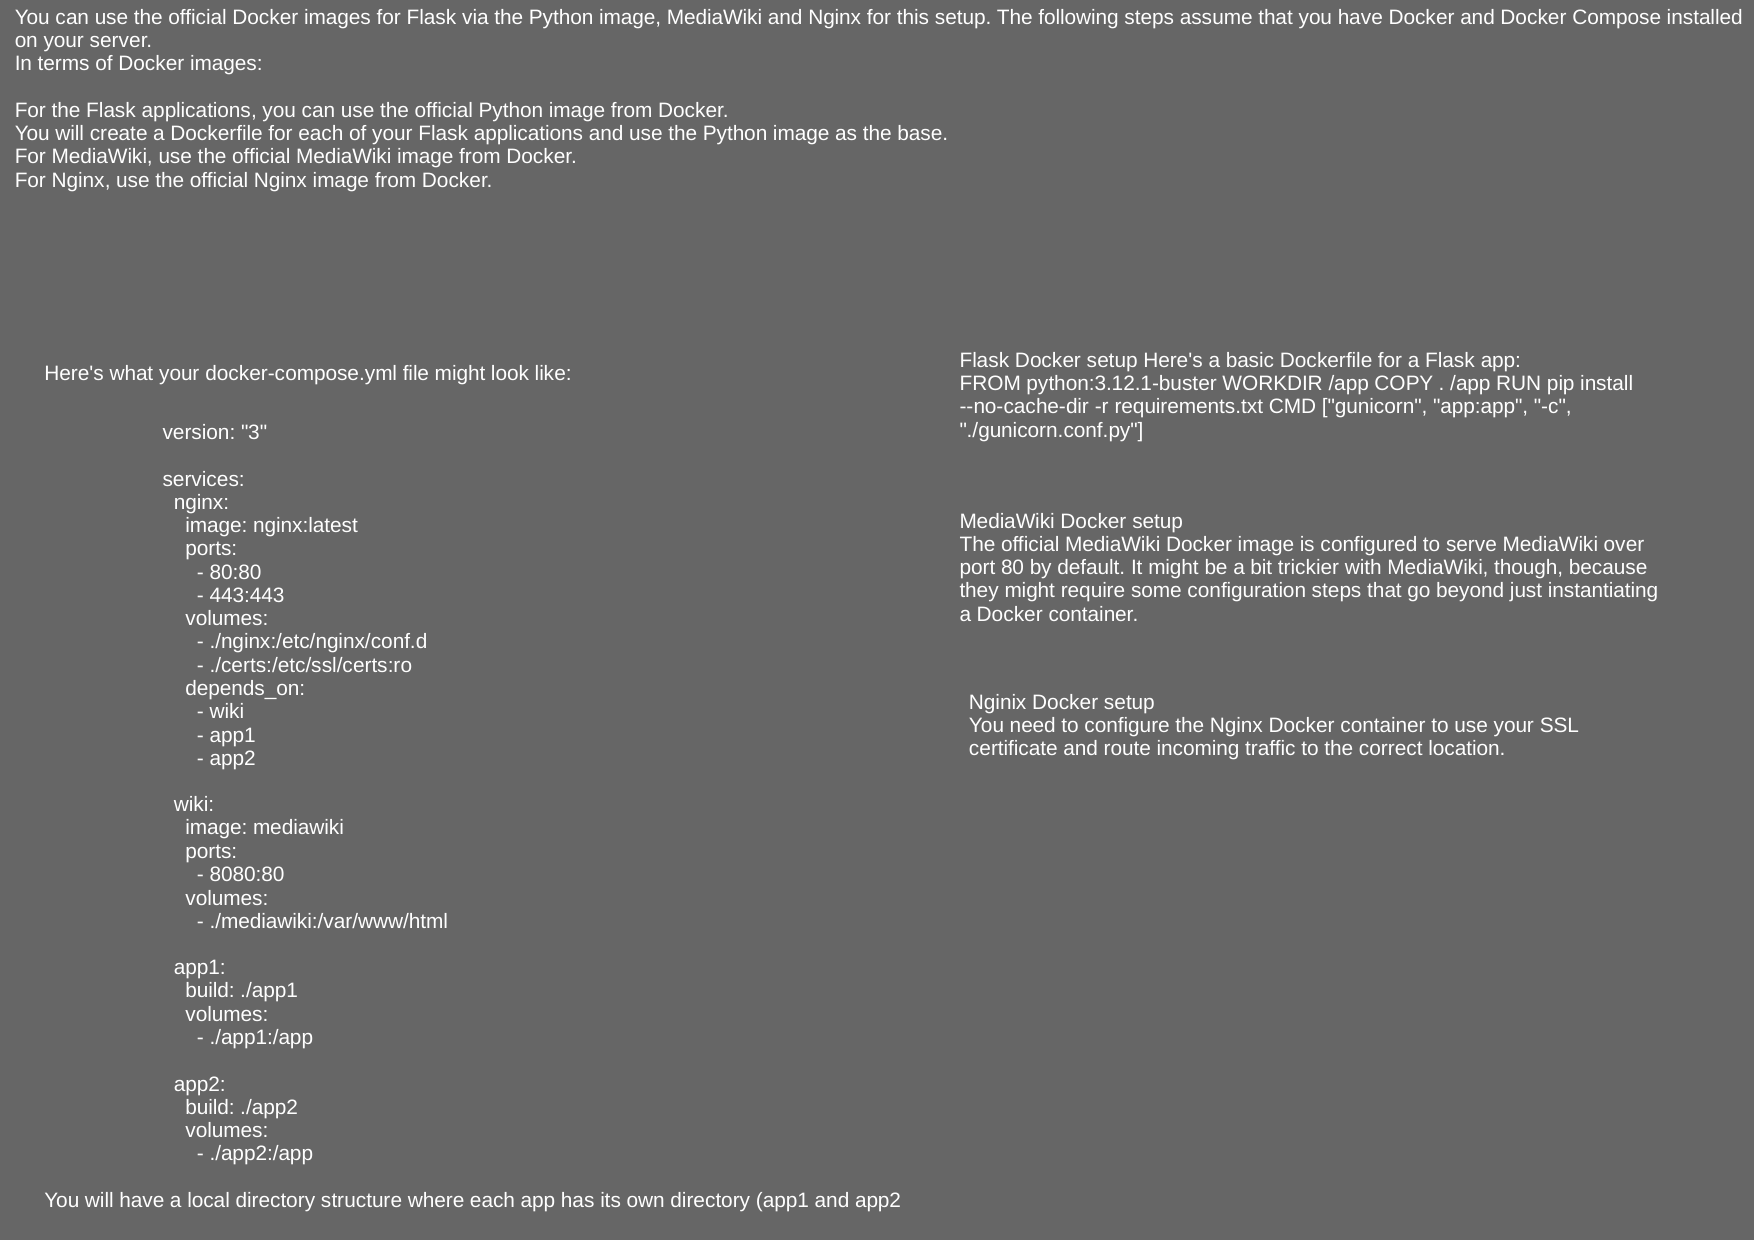

You can use the official Docker images for Flask via the Python image, MediaWiki and Nginx for this setup. The following steps assume that you have Docker and Docker Compose installed on your server.
In terms of Docker images:
For the Flask applications, you can use the official Python image from Docker.
You will create a Dockerfile for each of your Flask applications and use the Python image as the base.
For MediaWiki, use the official MediaWiki image from Docker.
For Nginx, use the official Nginx image from Docker.
Flask Docker setup Here's a basic Dockerfile for a Flask app:
FROM python:3.12.1-buster WORKDIR /app COPY . /app RUN pip install --no-cache-dir -r requirements.txt CMD ["gunicorn", "app:app", "-c", "./gunicorn.conf.py"]
Here's what your docker-compose.yml file might look like:
version: "3"
services:
 nginx:
 image: nginx:latest
 ports:
 - 80:80
 - 443:443
 volumes:
 - ./nginx:/etc/nginx/conf.d
 - ./certs:/etc/ssl/certs:ro
 depends_on:
 - wiki
 - app1
 - app2
 wiki:
 image: mediawiki
 ports:
 - 8080:80
 volumes:
 - ./mediawiki:/var/www/html
 app1:
 build: ./app1
 volumes:
 - ./app1:/app
 app2:
 build: ./app2
 volumes:
 - ./app2:/app
MediaWiki Docker setup
The official MediaWiki Docker image is configured to serve MediaWiki over port 80 by default. It might be a bit trickier with MediaWiki, though, because they might require some configuration steps that go beyond just instantiating a Docker container.
Nginix Docker setup
You need to configure the Nginx Docker container to use your SSL certificate and route incoming traffic to the correct location.
You will have a local directory structure where each app has its own directory (app1 and app2